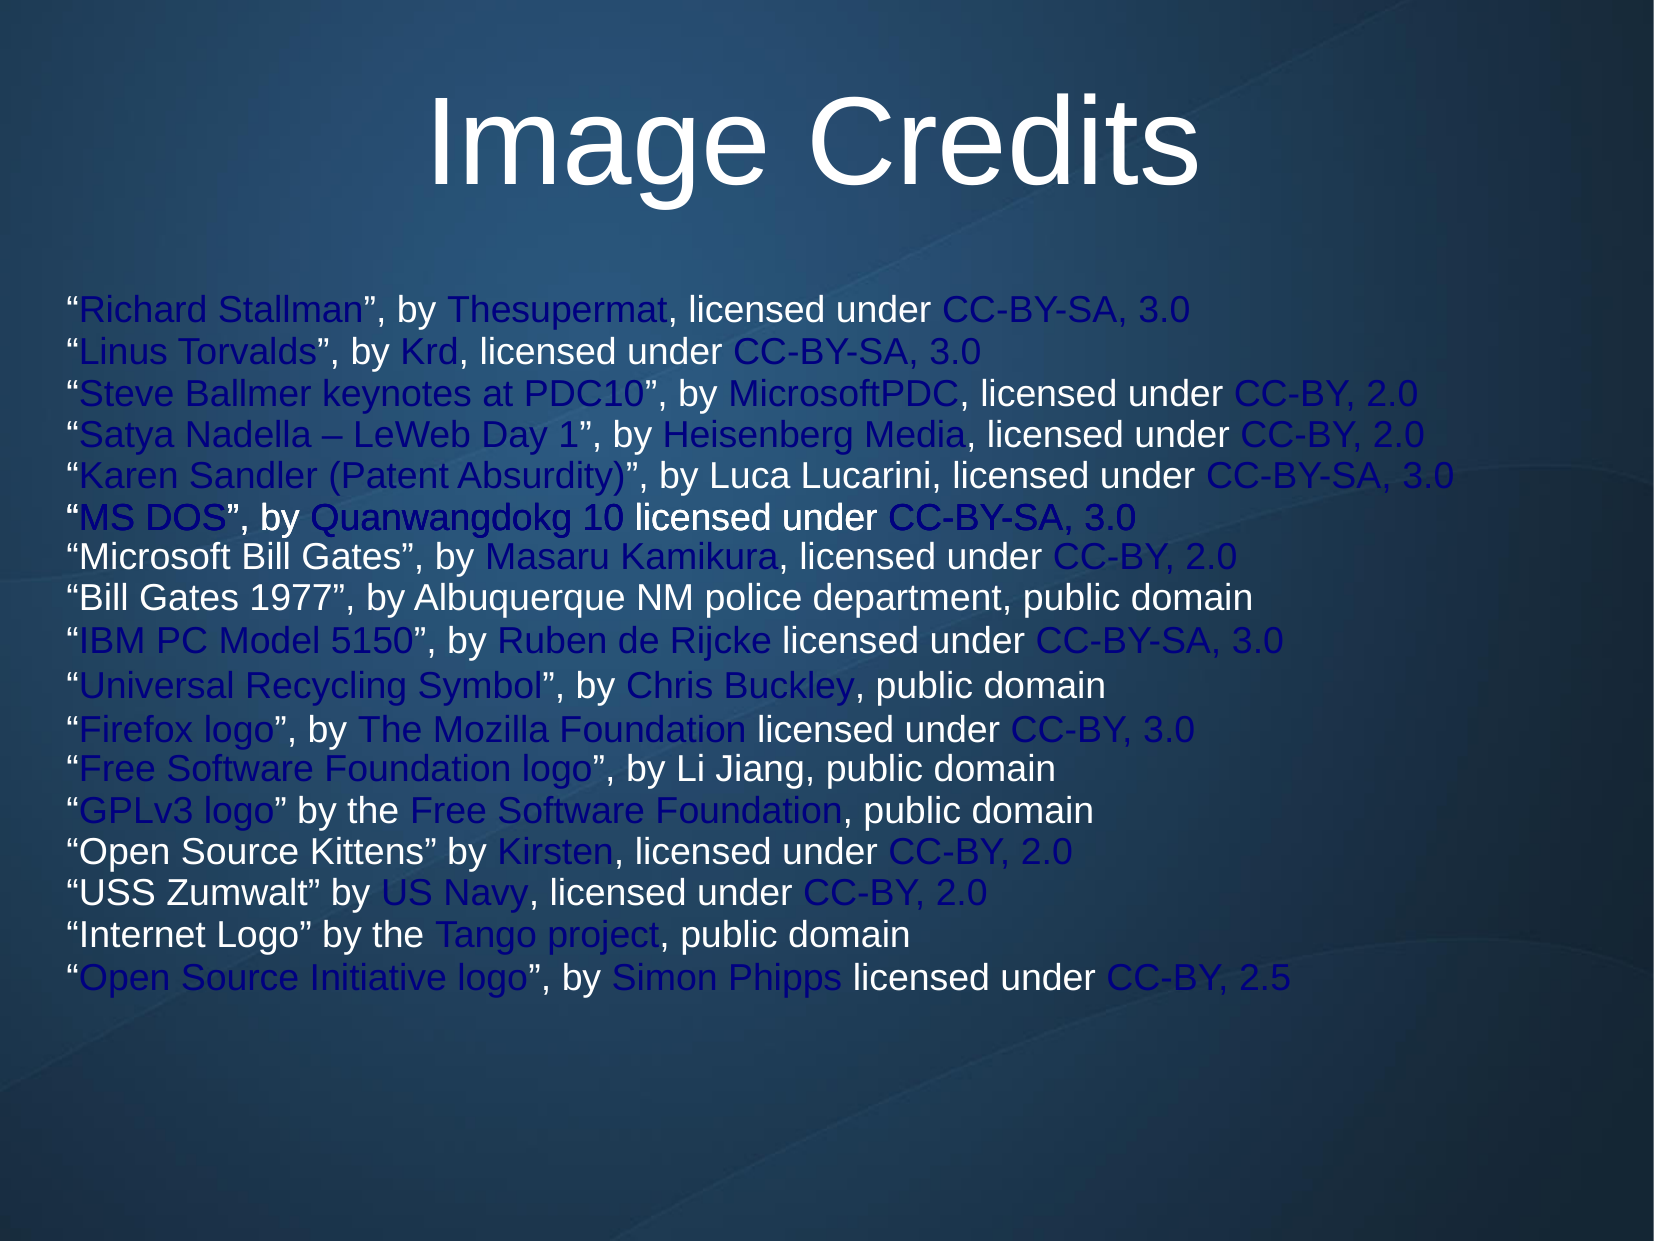

Image Credits
“Richard Stallman”, by Thesupermat, licensed under CC-BY-SA, 3.0
“Linus Torvalds”, by Krd, licensed under CC-BY-SA, 3.0
“Steve Ballmer keynotes at PDC10”, by MicrosoftPDC, licensed under CC-BY, 2.0
“Satya Nadella – LeWeb Day 1”, by Heisenberg Media, licensed under CC-BY, 2.0
“Karen Sandler (Patent Absurdity)”, by Luca Lucarini, licensed under CC-BY-SA, 3.0
“MS DOS”, by Quanwangdokg 10 licensed under CC-BY-SA, 3.0
“MS DOS”, by Quanwangdokg 10 licensed under CC-BY-SA, 3.0
“MS DOS”, by Quanwangdokg 10 licensed under CC-BY-SA, 3.0
“Microsoft Bill Gates”, by Masaru Kamikura, licensed under CC-BY, 2.0
“Bill Gates 1977”, by Albuquerque NM police department, public domain
“IBM PC Model 5150”, by Ruben de Rijcke licensed under CC-BY-SA, 3.0
“Universal Recycling Symbol”, by Chris Buckley, public domain
“Firefox logo”, by The Mozilla Foundation licensed under CC-BY, 3.0
“Free Software Foundation logo”, by Li Jiang, public domain
“GPLv3 logo” by the Free Software Foundation, public domain
“Open Source Kittens” by Kirsten, licensed under CC-BY, 2.0
“USS Zumwalt” by US Navy, licensed under CC-BY, 2.0
“Internet Logo” by the Tango project, public domain
“Open Source Initiative logo”, by Simon Phipps licensed under CC-BY, 2.5